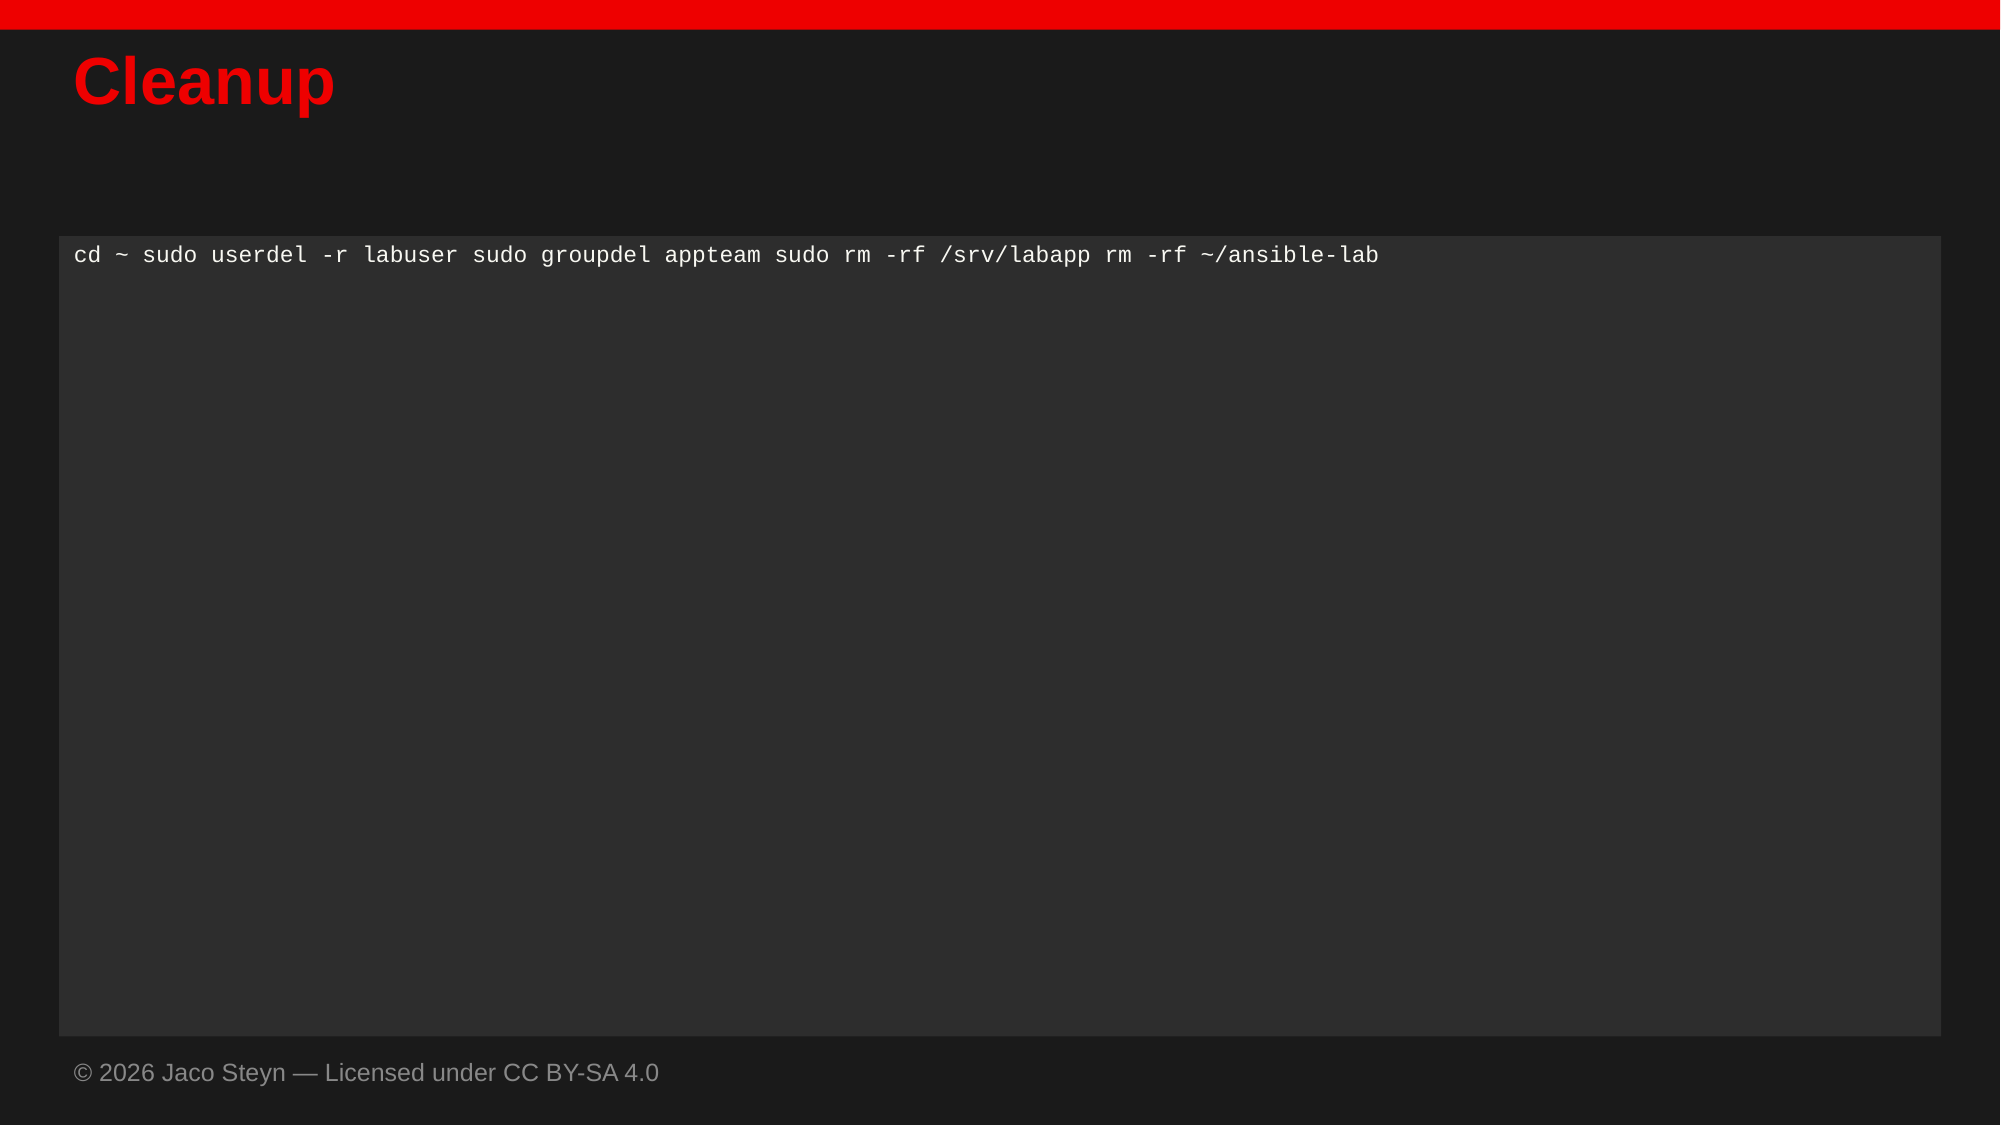

Cleanup
cd ~ sudo userdel -r labuser sudo groupdel appteam sudo rm -rf /srv/labapp rm -rf ~/ansible-lab
© 2026 Jaco Steyn — Licensed under CC BY-SA 4.0